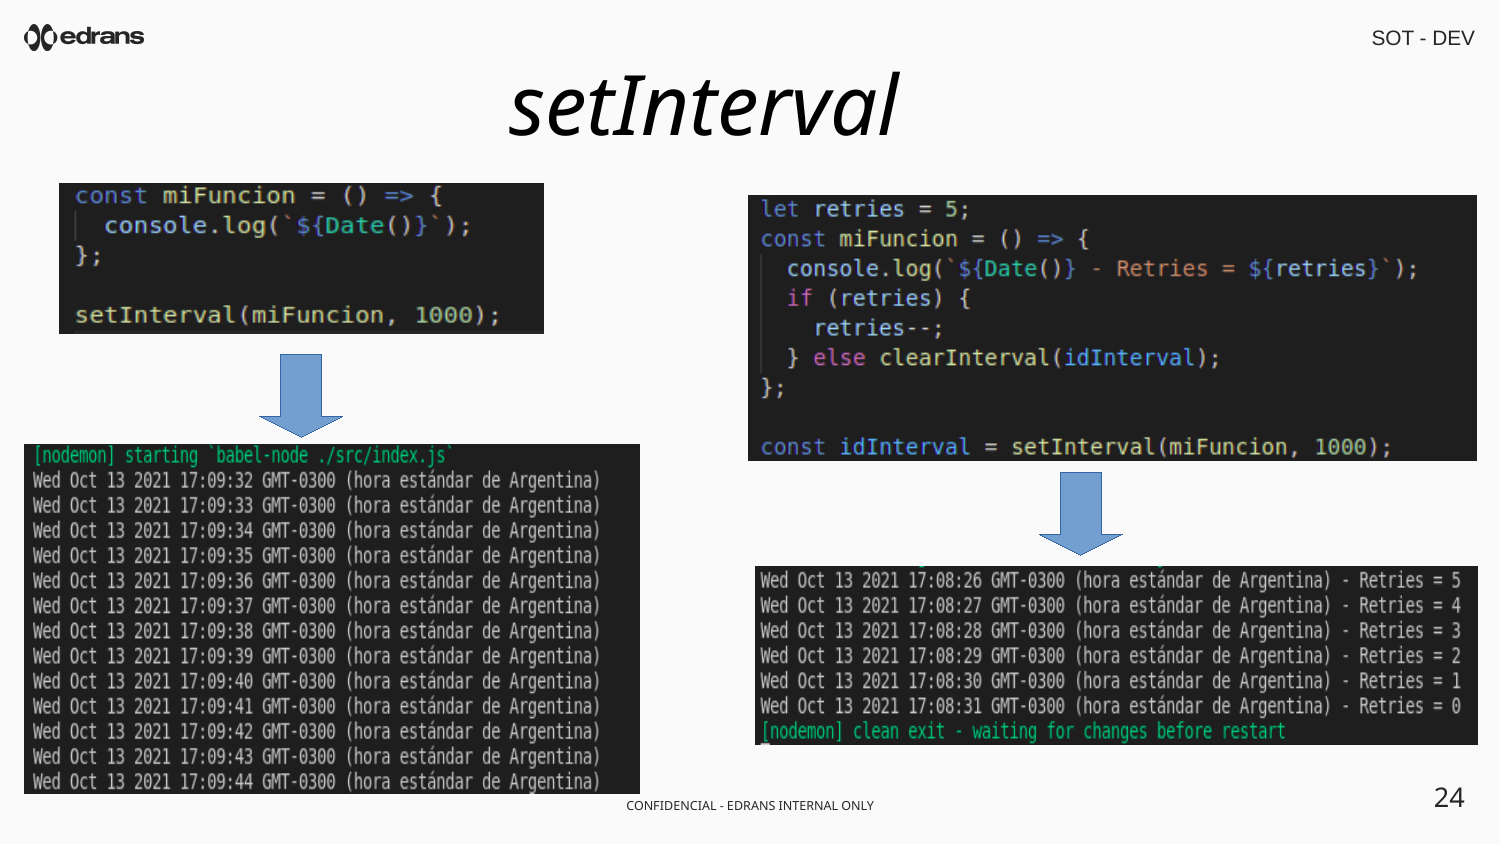

setInterval
SOT - DEV
CONFIDENCIAL - EDRANS INTERNAL ONLY